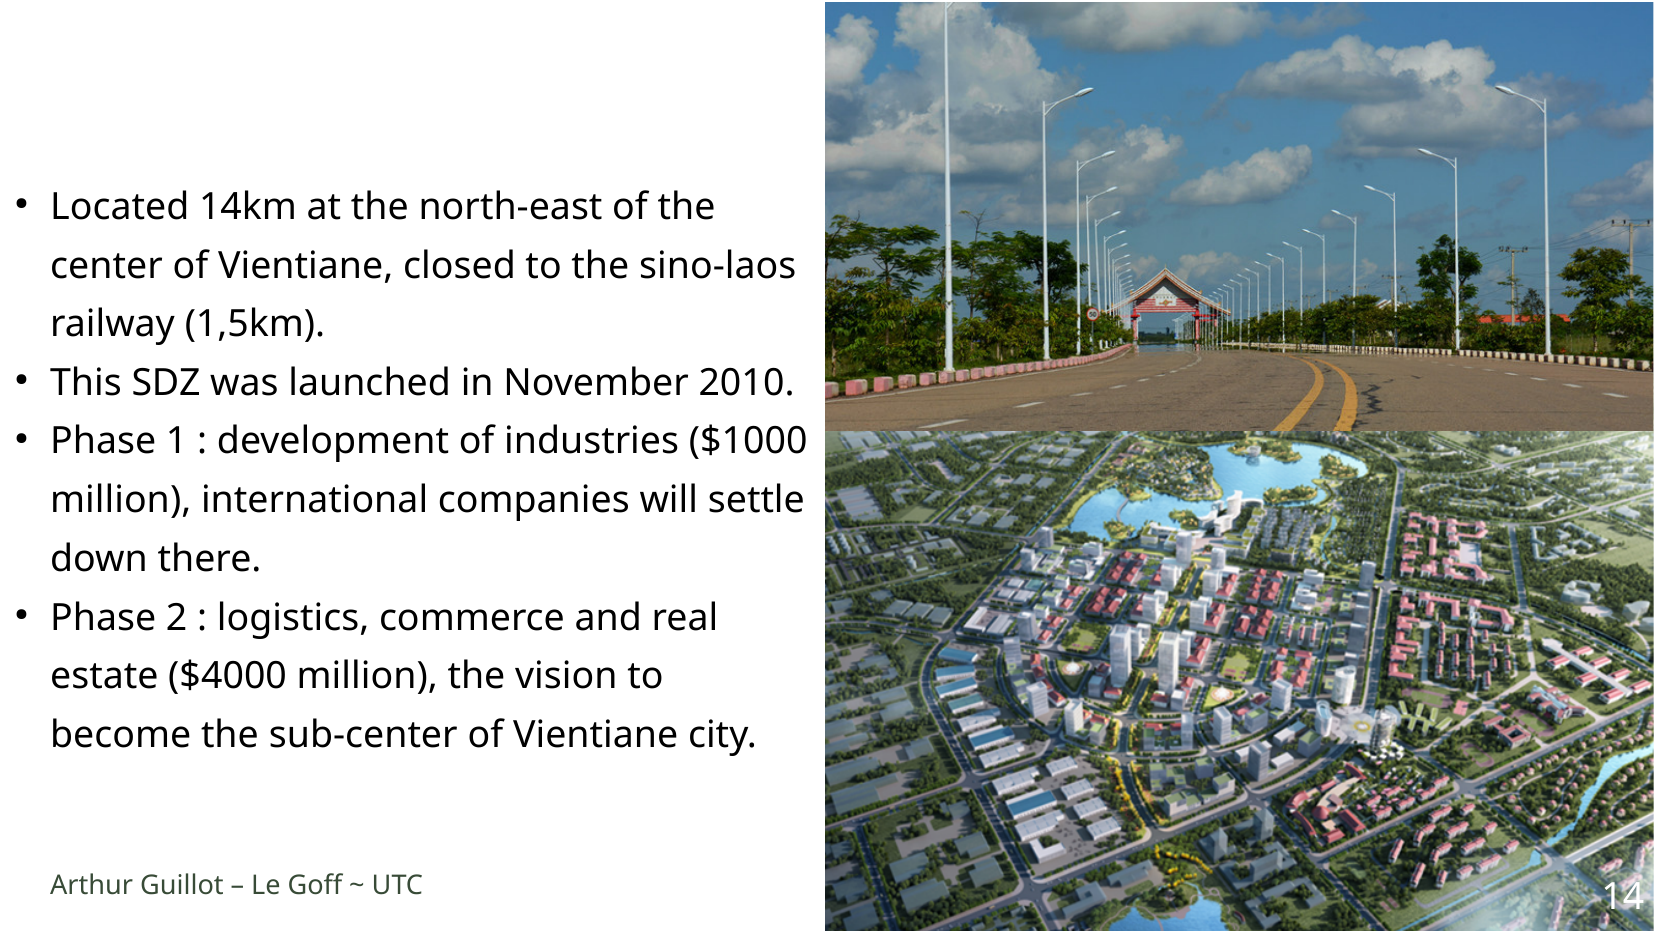

Located 14km at the north-east of the center of Vientiane, closed to the sino-laos railway (1,5km).
This SDZ was launched in November 2010.
Phase 1 : development of industries ($1000 million), international companies will settle down there.
Phase 2 : logistics, commerce and real estate ($4000 million), the vision to become the sub-center of Vientiane city.
Arthur Guillot – Le Goff ~ UTC